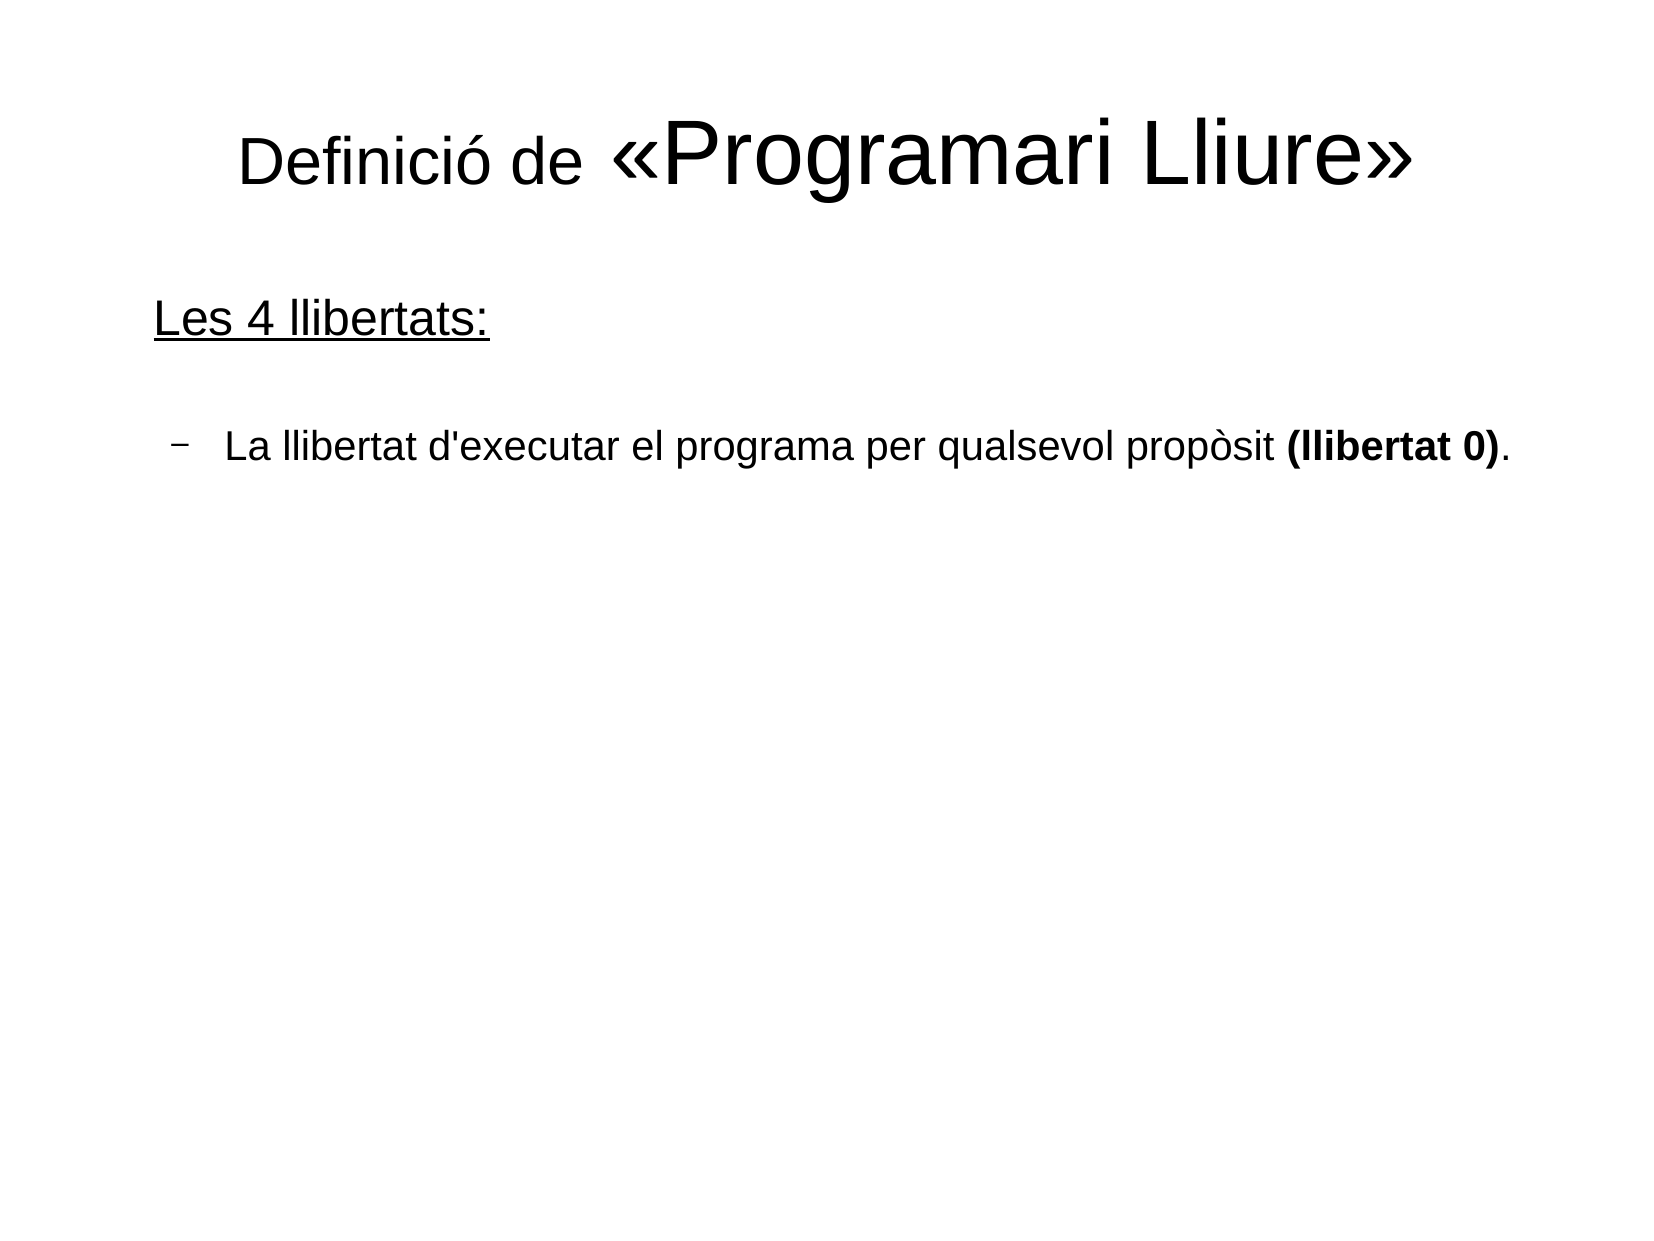

# Definició de «Programari Lliure»
Les 4 llibertats:
La llibertat d'executar el programa per qualsevol propòsit (llibertat 0).